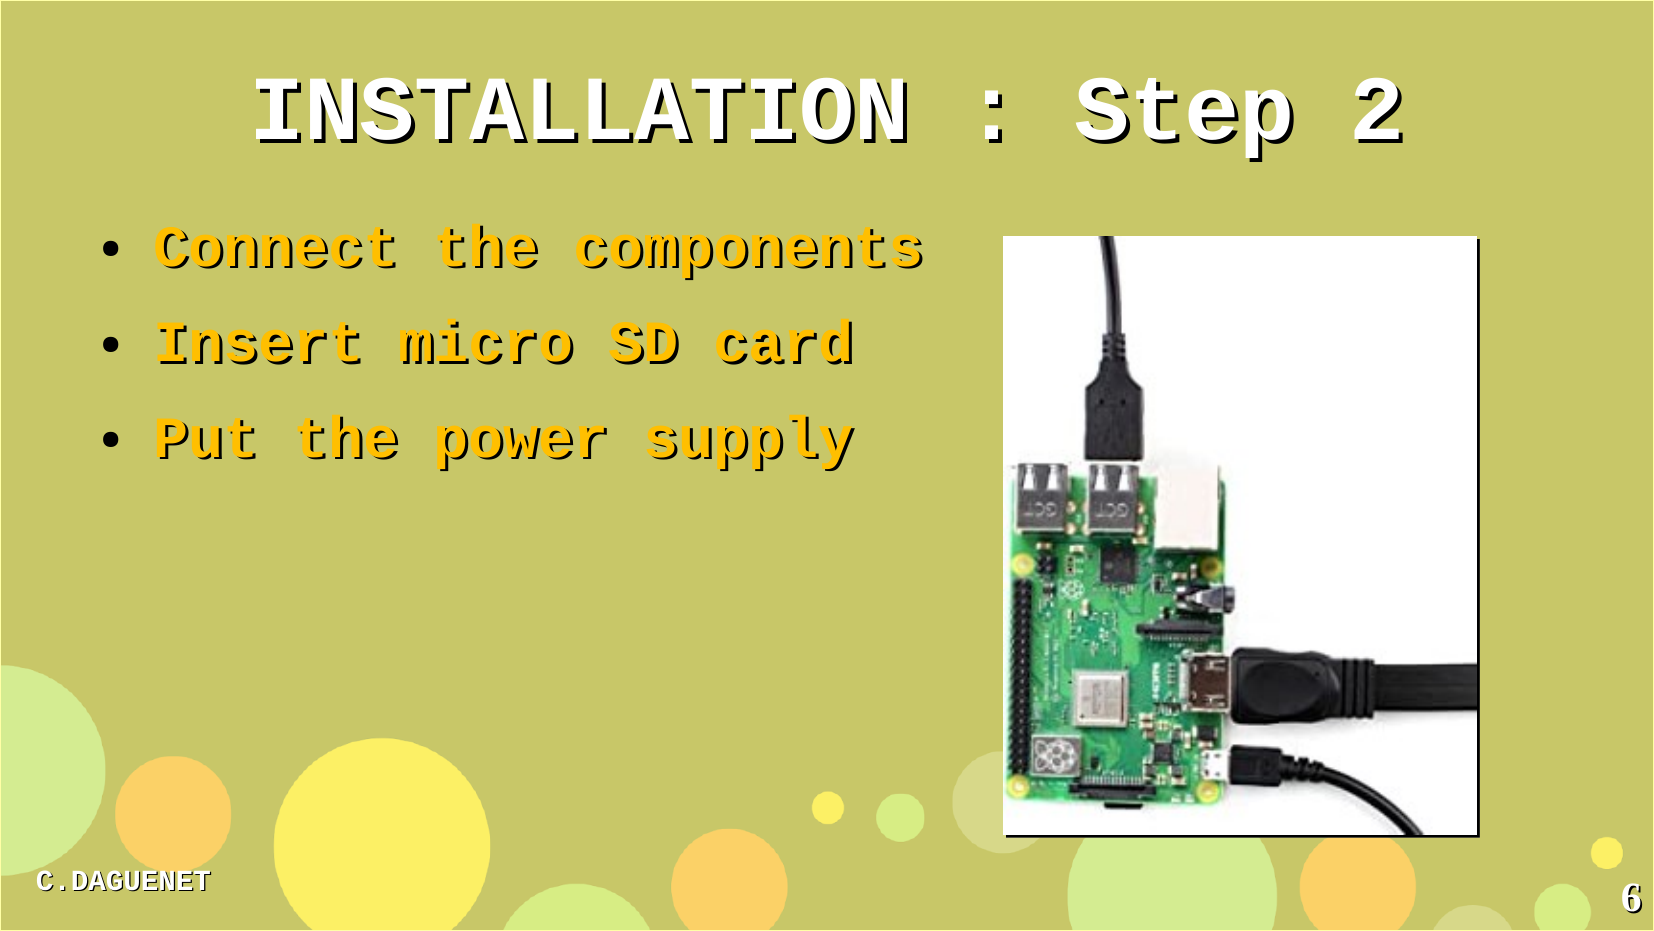

# INSTALLATION : Step 2
Connect the components
Insert micro SD card
Put the power supply
6